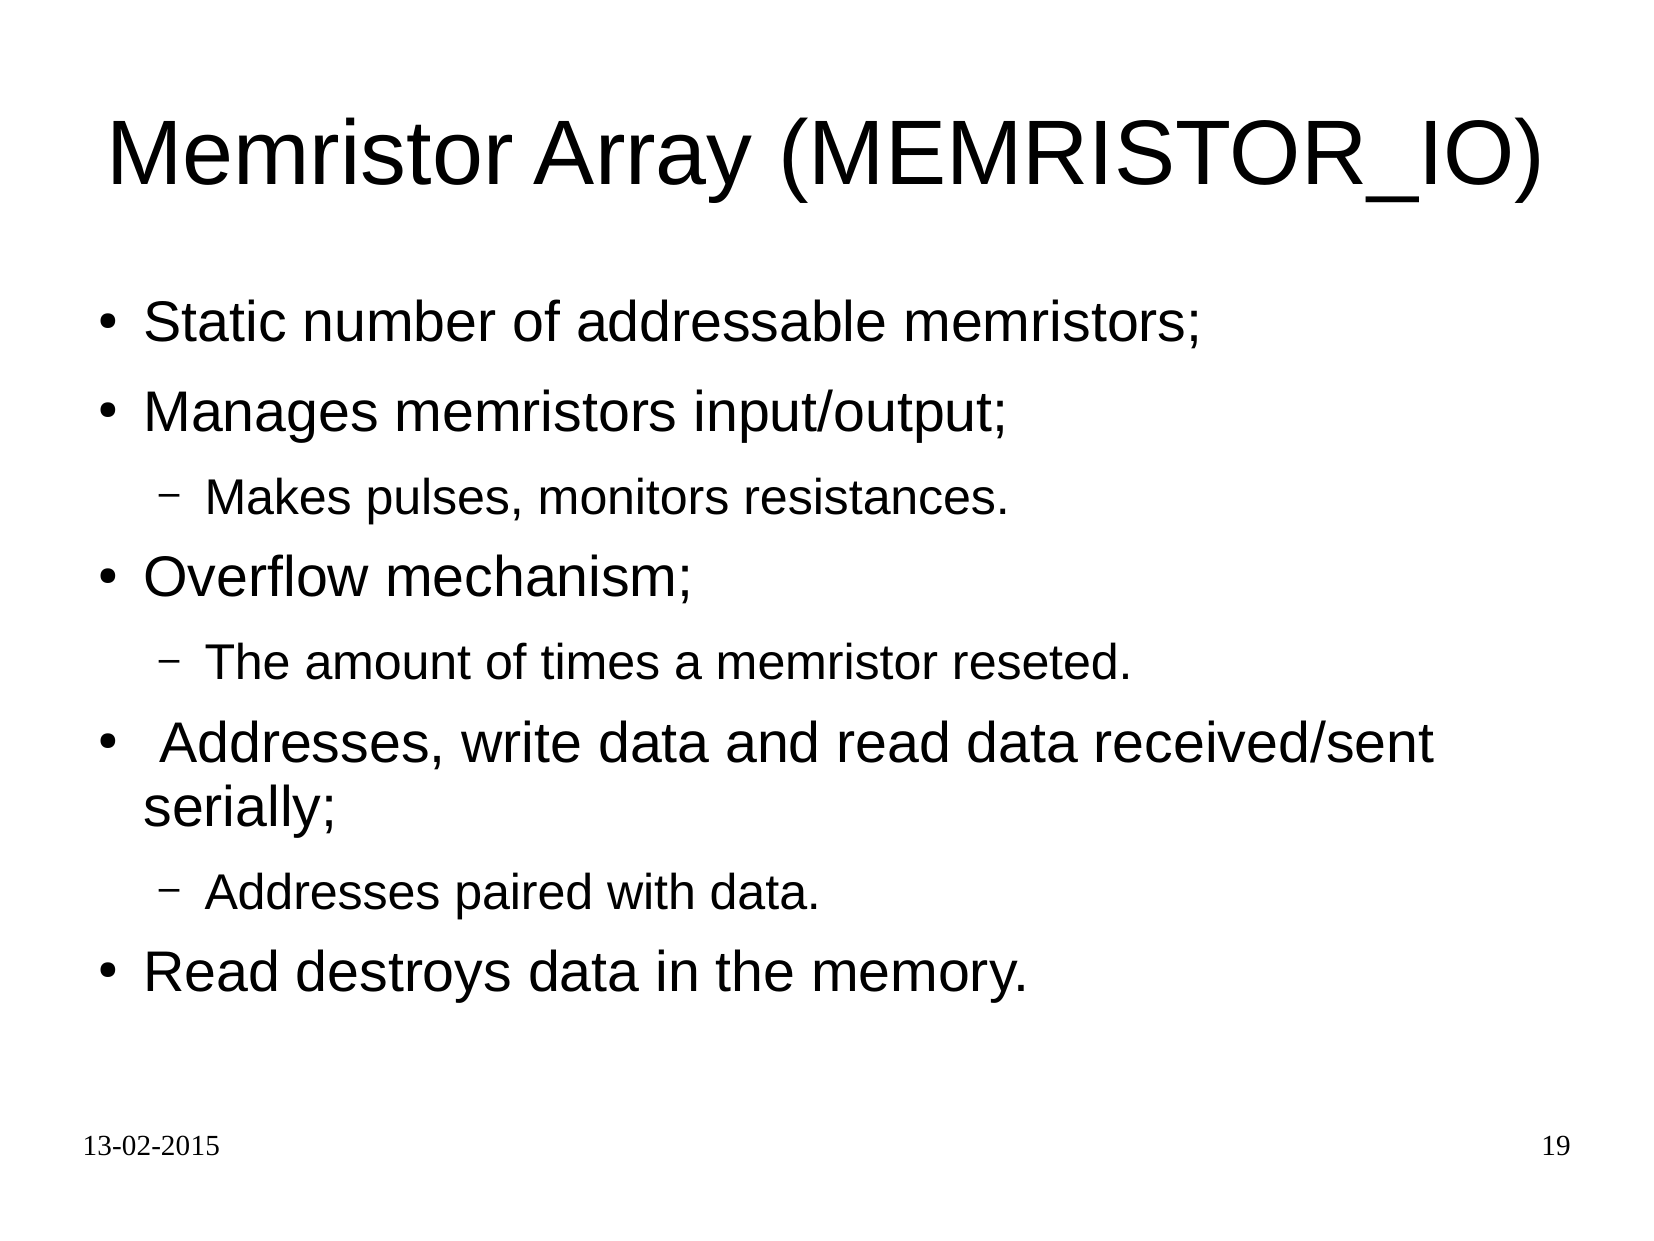

# Memristor Array (MEMRISTOR_IO)
Static number of addressable memristors;
Manages memristors input/output;
Makes pulses, monitors resistances.
Overflow mechanism;
The amount of times a memristor reseted.
 Addresses, write data and read data received/sent serially;
Addresses paired with data.
Read destroys data in the memory.
13-02-2015
19